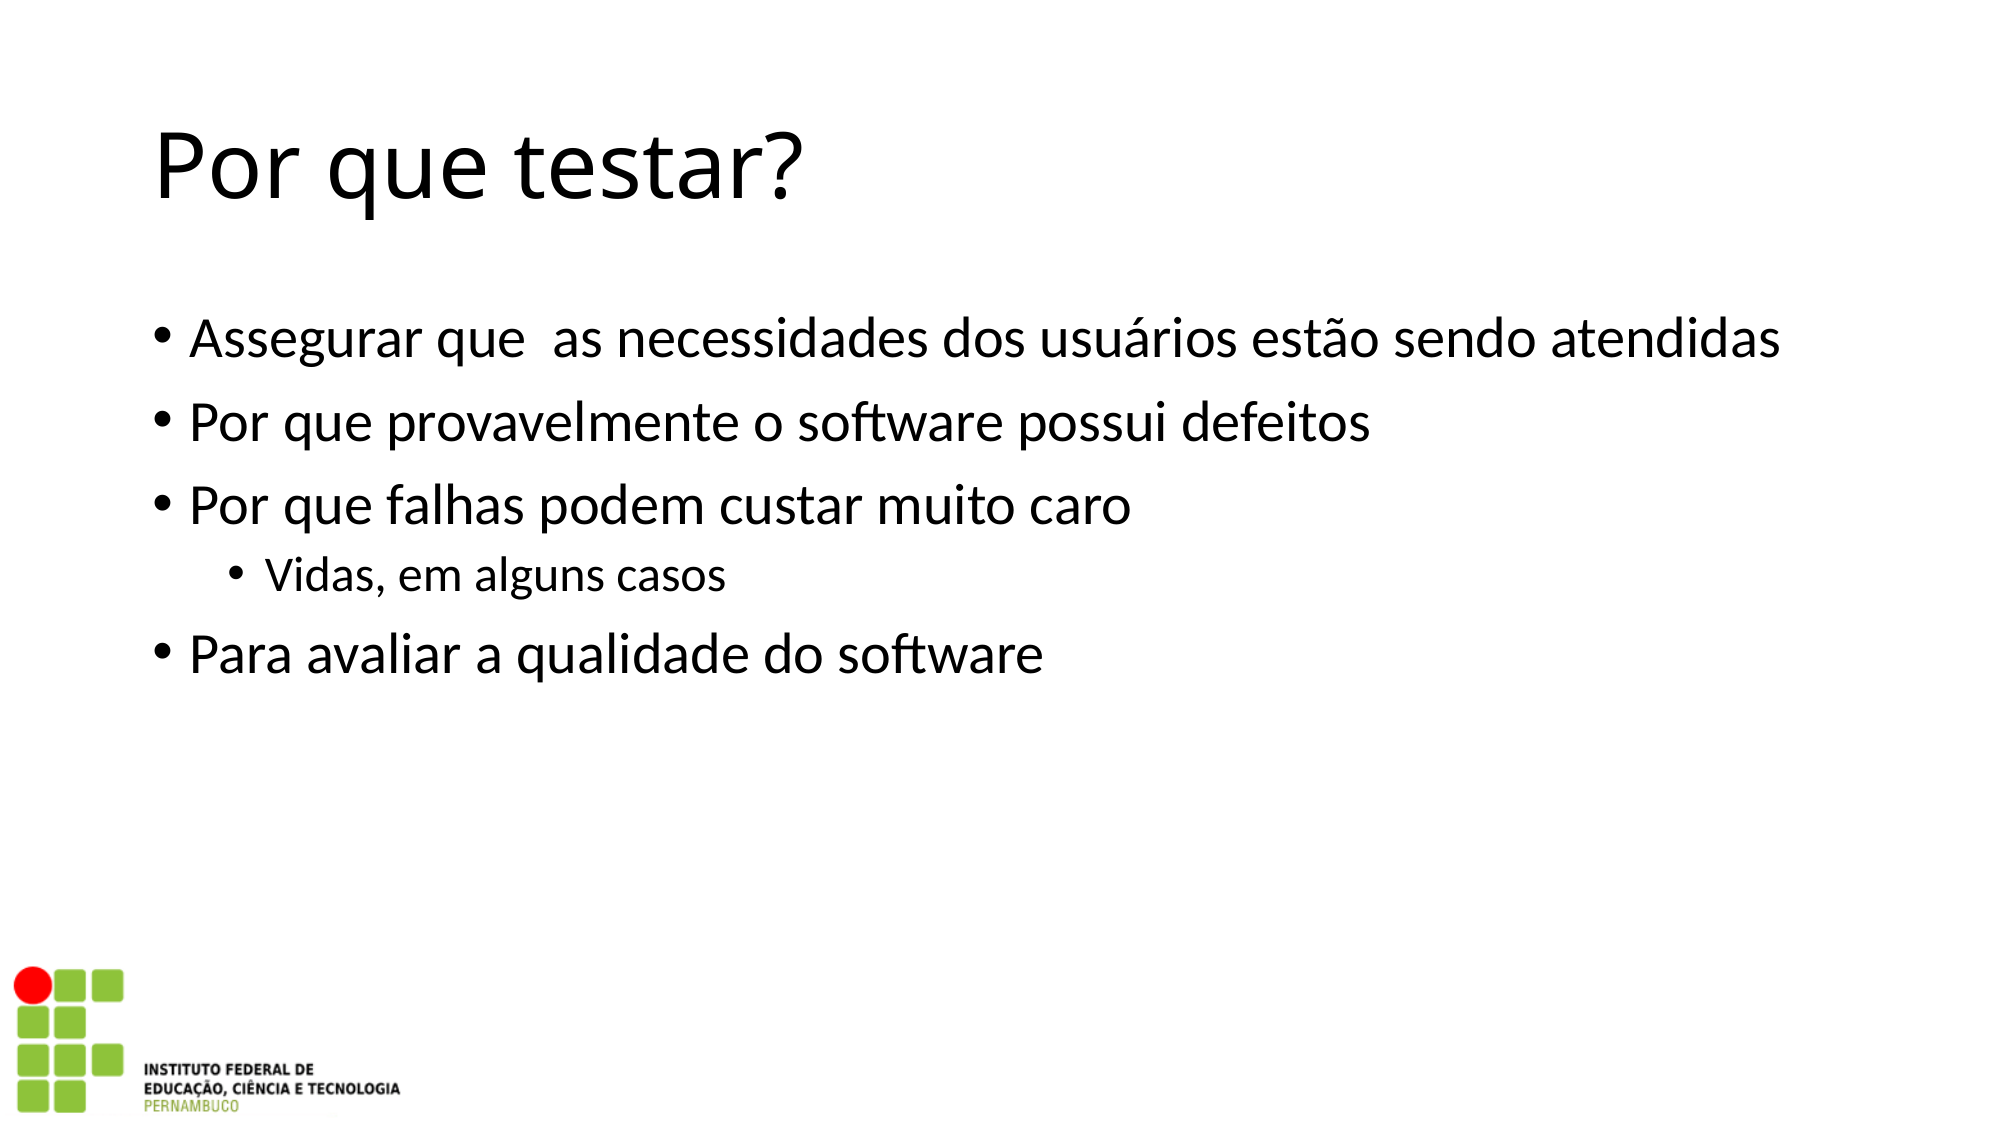

# Por que testar?
Assegurar que as necessidades dos usuários estão sendo atendidas
Por que provavelmente o software possui defeitos
Por que falhas podem custar muito caro
Vidas, em alguns casos
Para avaliar a qualidade do software